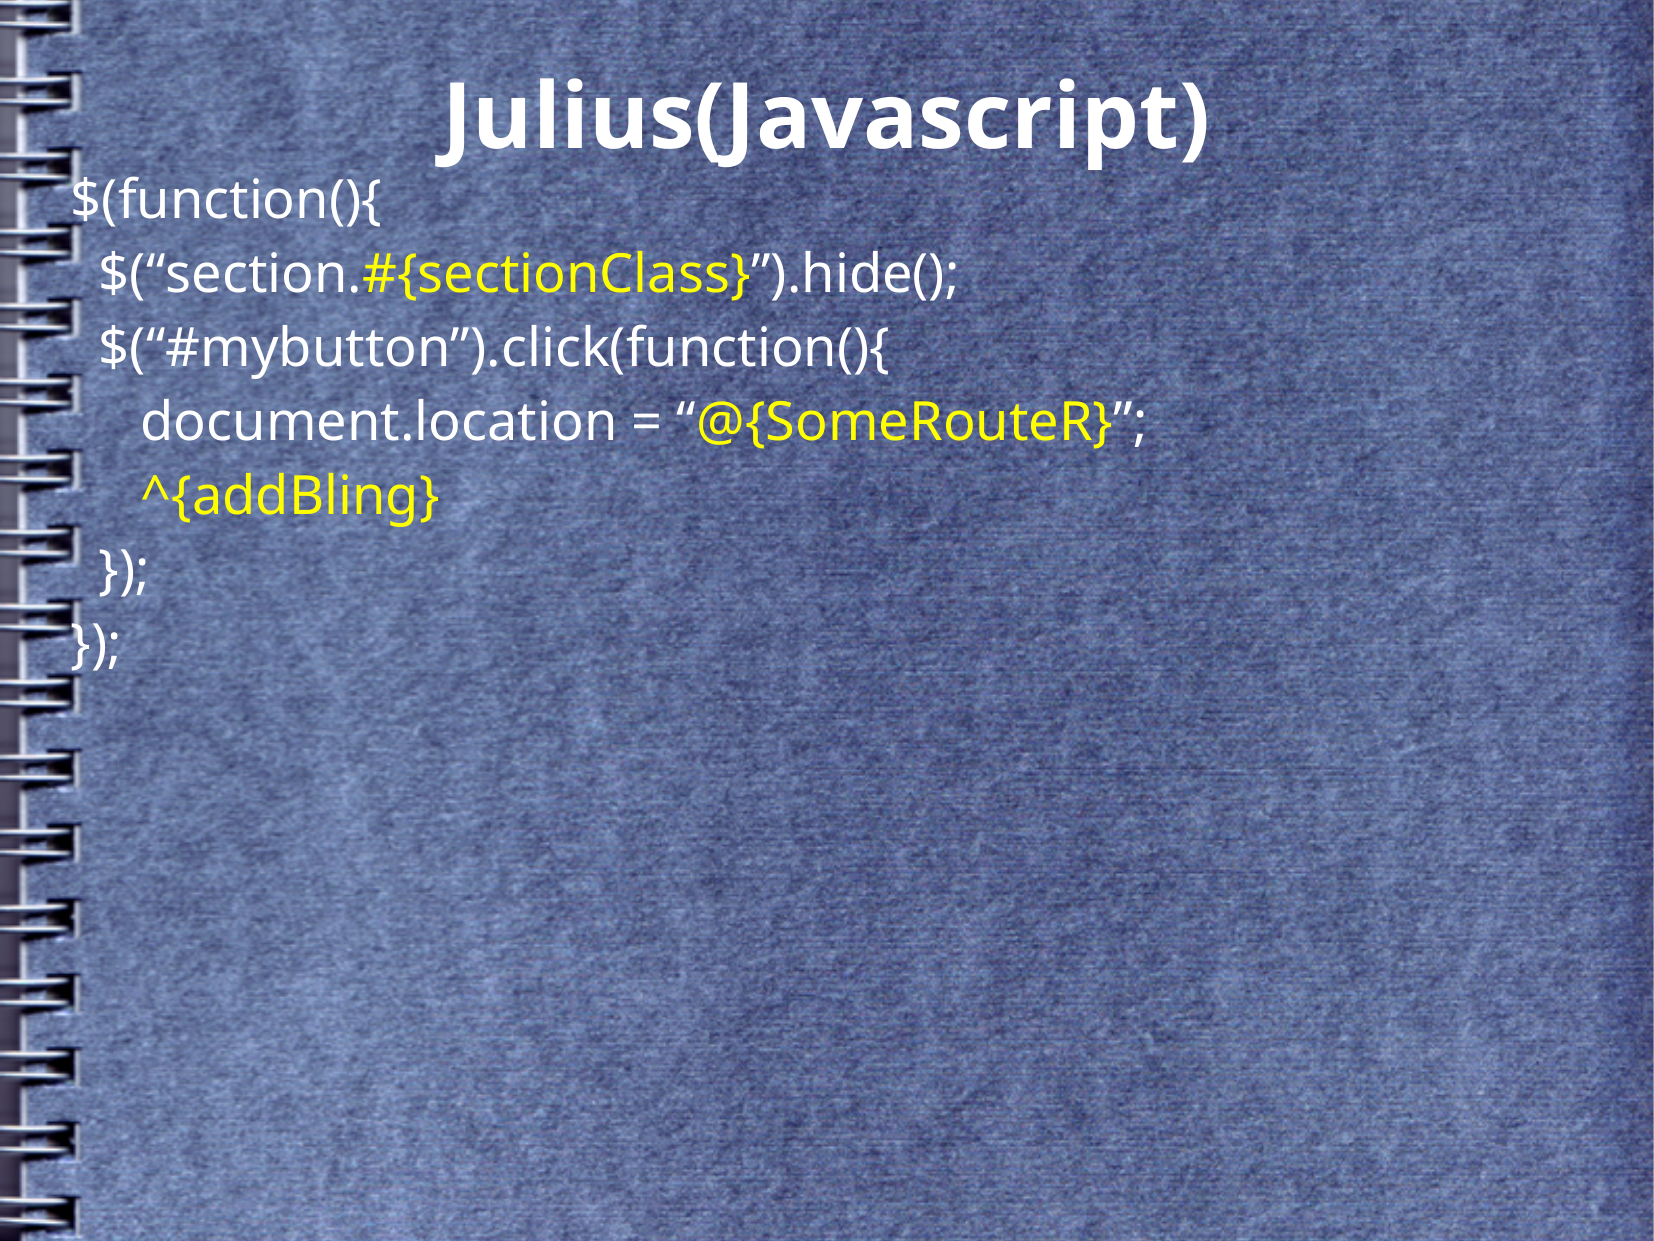

# Julius(Javascript)
$(function(){
 $(“section.#{sectionClass}”).hide();
 $(“#mybutton”).click(function(){
 document.location = “@{SomeRouteR}”;
 ^{addBling}
 });
});